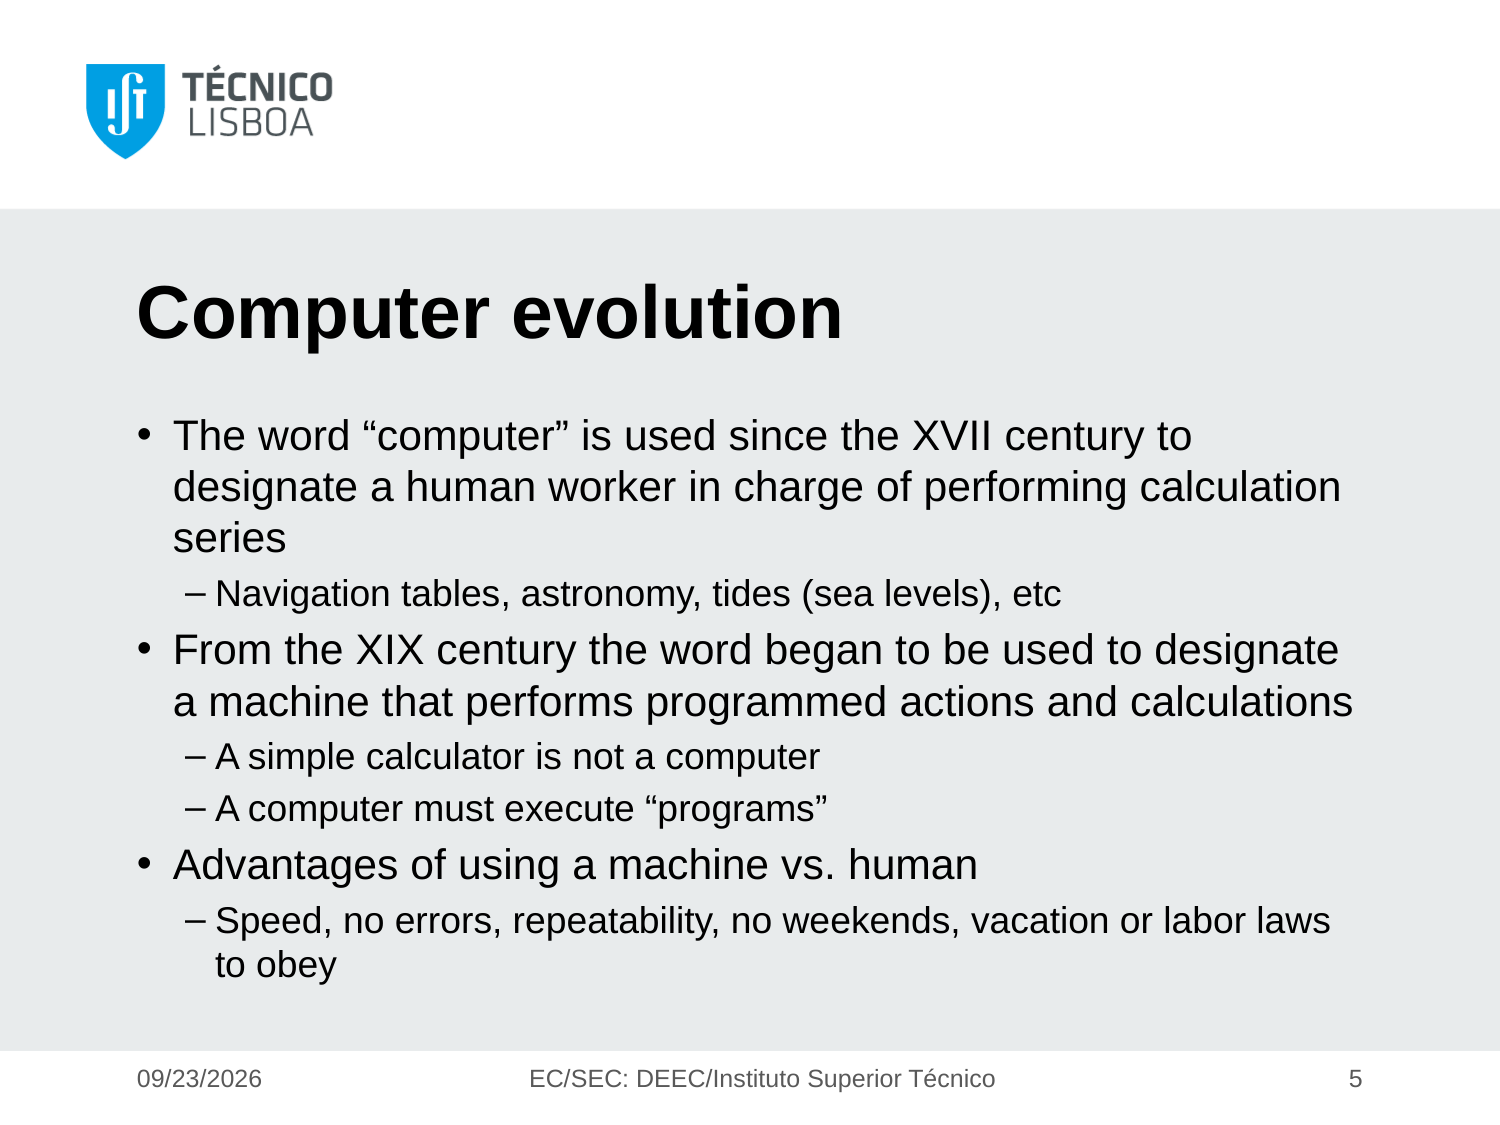

# Computer evolution
The word “computer” is used since the XVII century to designate a human worker in charge of performing calculation series
Navigation tables, astronomy, tides (sea levels), etc
From the XIX century the word began to be used to designate a machine that performs programmed actions and calculations
A simple calculator is not a computer
A computer must execute “programs”
Advantages of using a machine vs. human
Speed, no errors, repeatability, no weekends, vacation or labor laws to obey
EC/SEC: DEEC/Instituto Superior Técnico